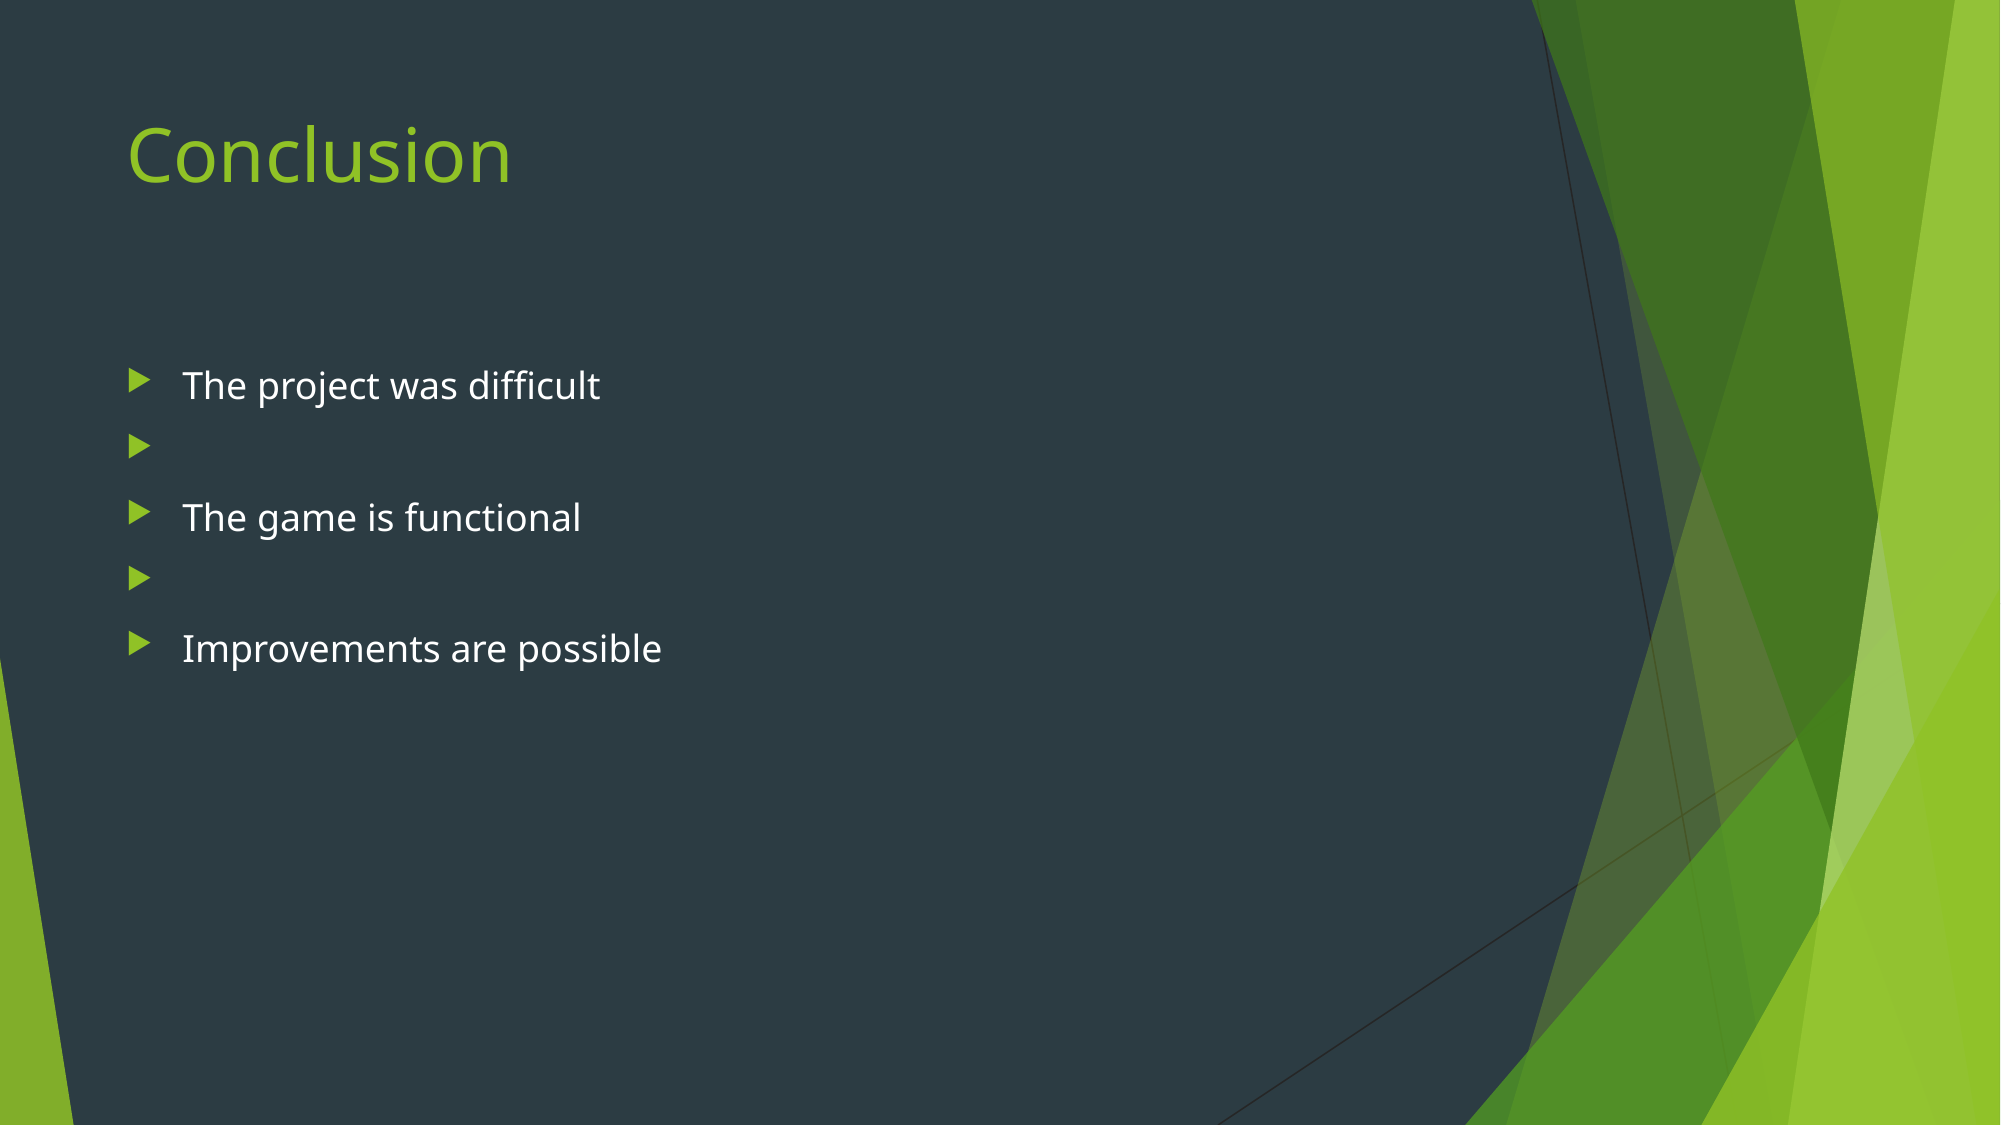

# Conclusion
The project was difficult
The game is functional
Improvements are possible